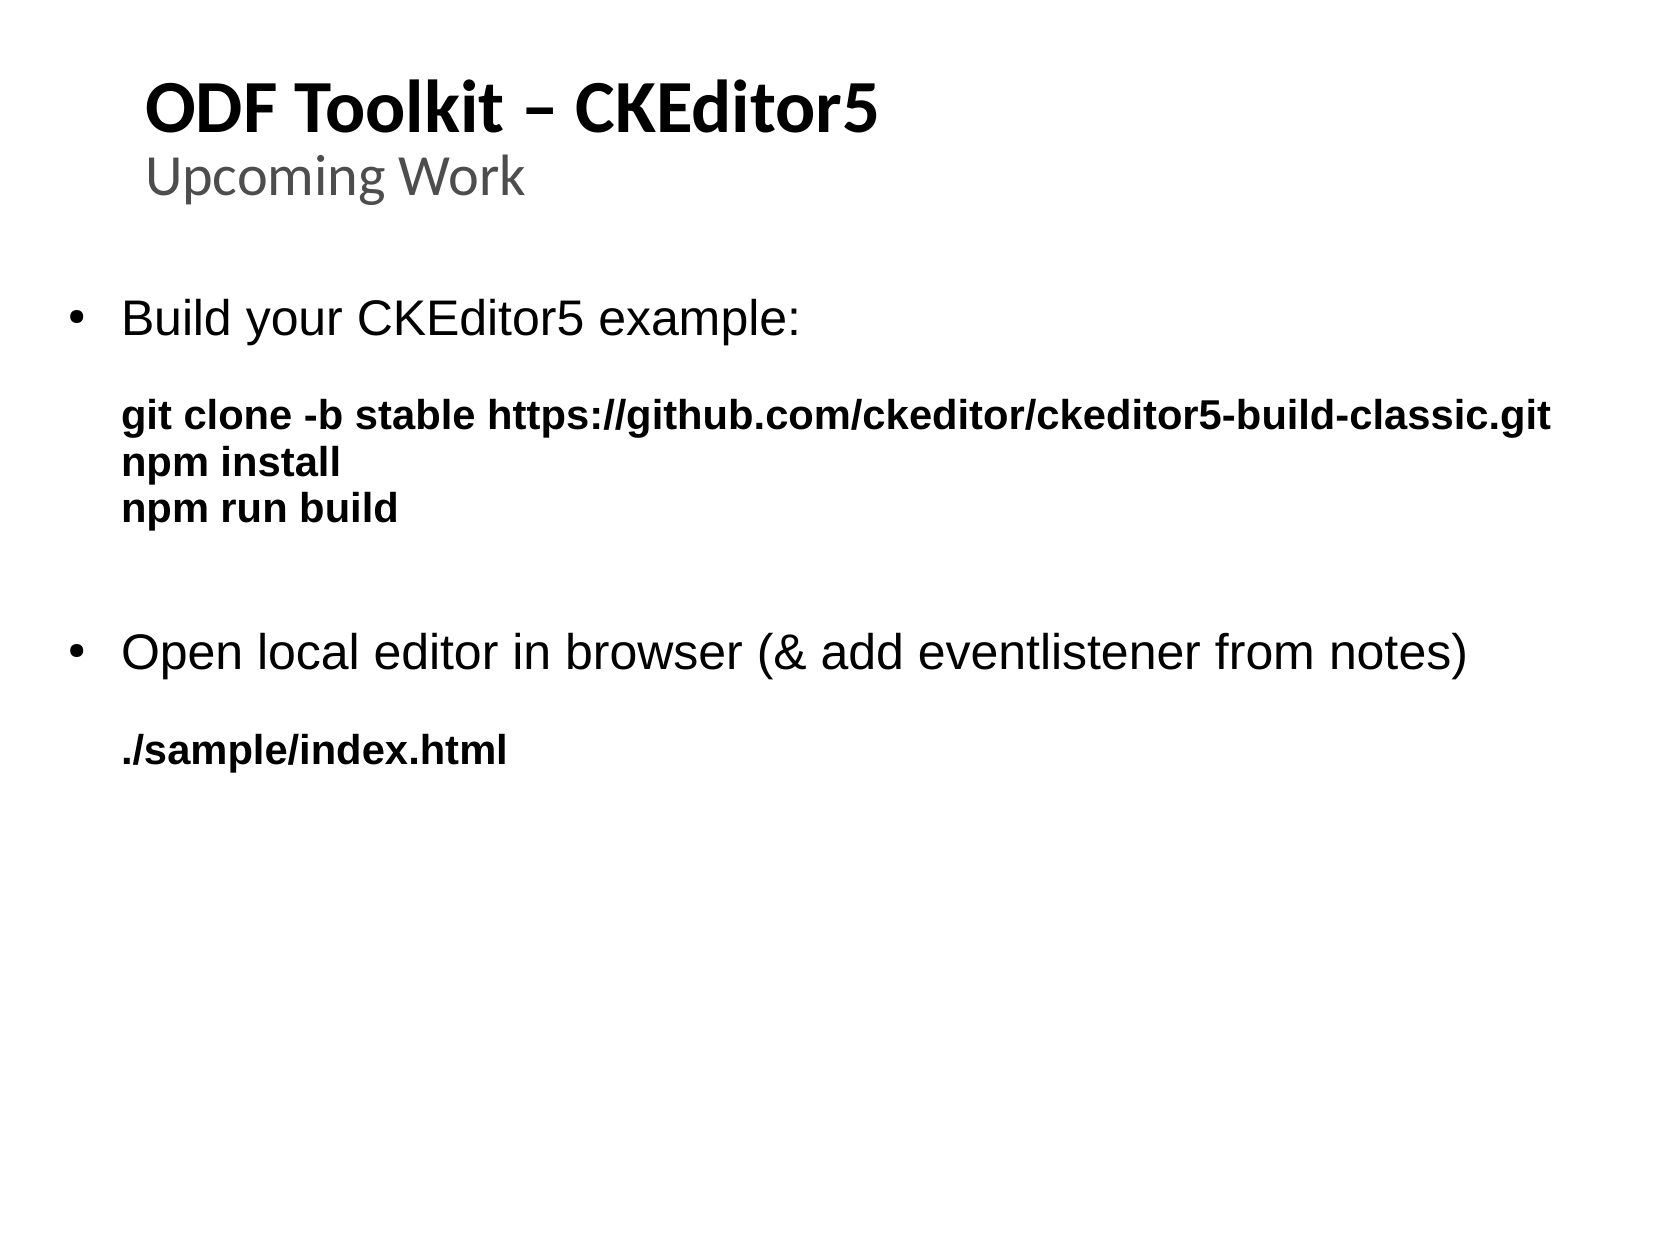

# ODF Toolkit – CKEditor5 Upcoming Work
Build your CKEditor5 example:
git clone -b stable https://github.com/ckeditor/ckeditor5-build-classic.git
npm install
npm run build
Open local editor in browser (& add eventlistener from notes)
./sample/index.html